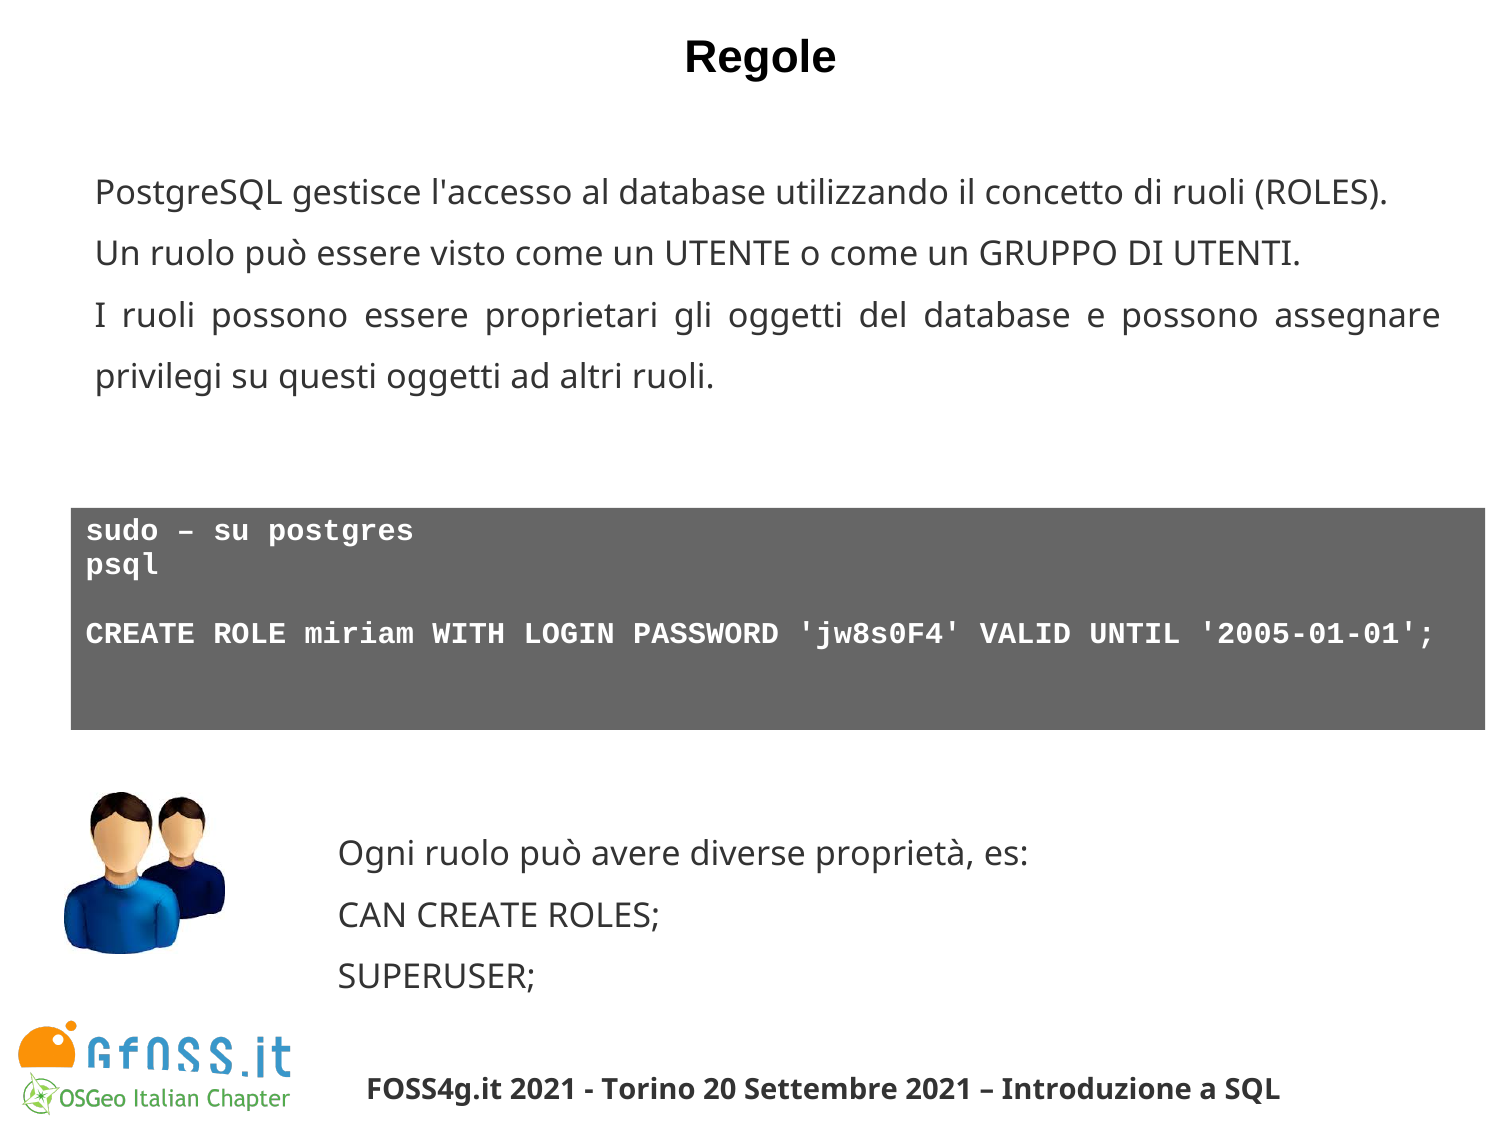

# Regole
PostgreSQL gestisce l'accesso al database utilizzando il concetto di ruoli (ROLES).
Un ruolo può essere visto come un UTENTE o come un GRUPPO DI UTENTI.
I ruoli possono essere proprietari gli oggetti del database e possono assegnare privilegi su questi oggetti ad altri ruoli.
sudo – su postgres
psql
CREATE ROLE miriam WITH LOGIN PASSWORD 'jw8s0F4' VALID UNTIL '2005-01-01';
Ogni ruolo può avere diverse proprietà, es:
CAN CREATE ROLES;
SUPERUSER;